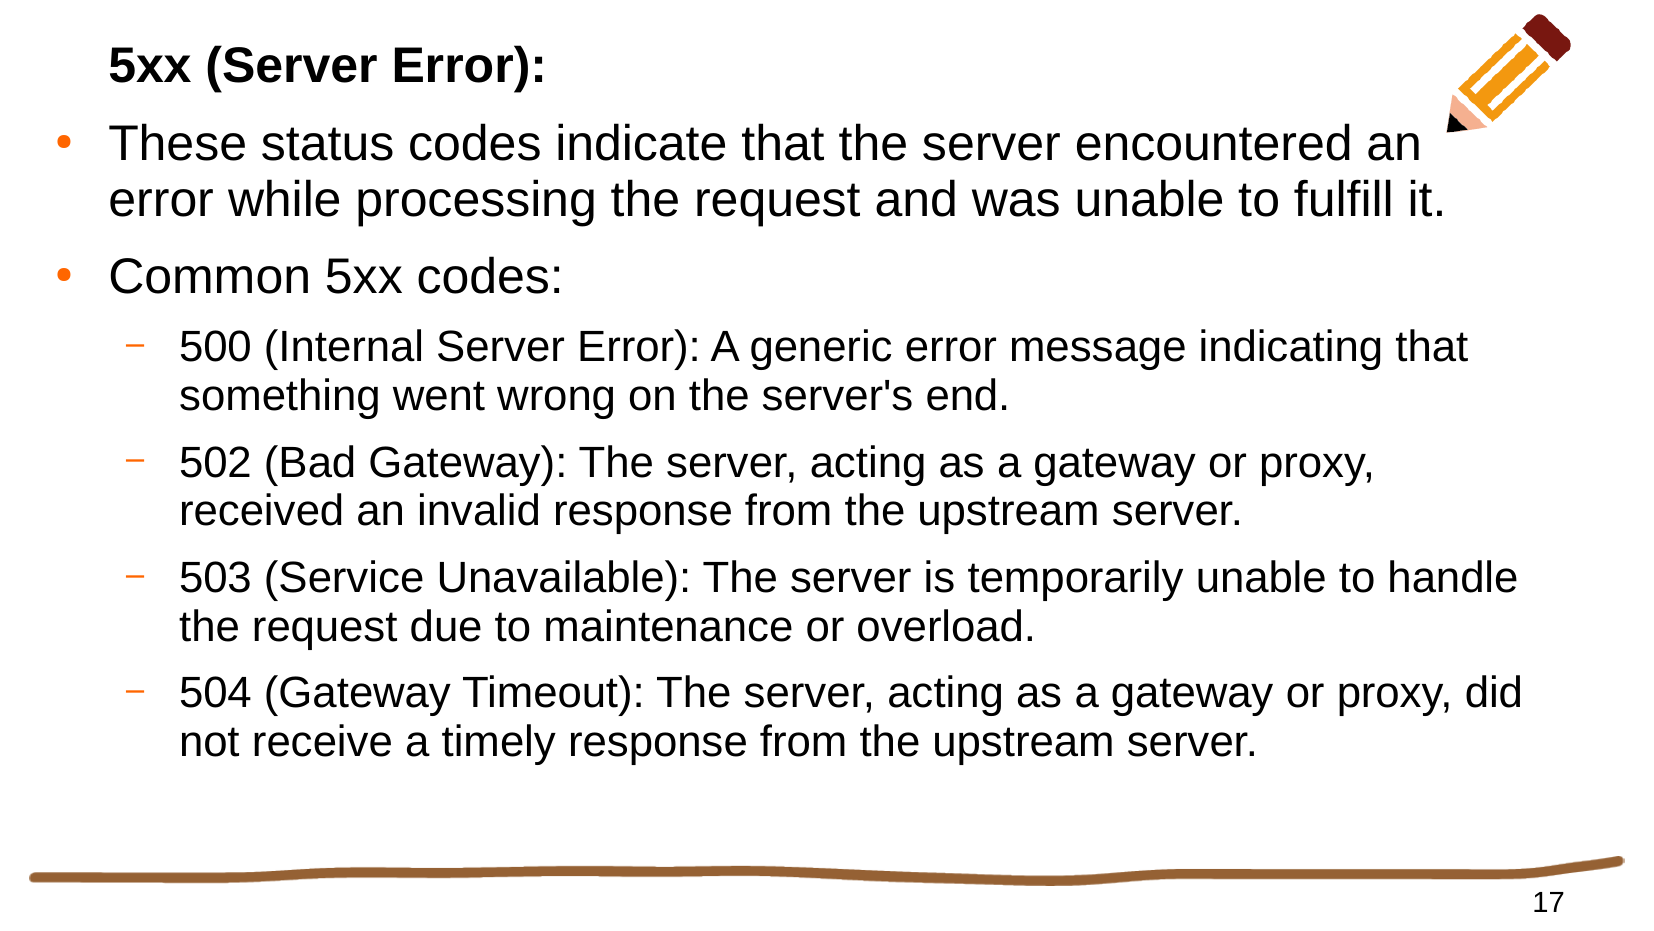

# 5xx (Server Error):
These status codes indicate that the server encountered an error while processing the request and was unable to fulfill it.
Common 5xx codes:
500 (Internal Server Error): A generic error message indicating that something went wrong on the server's end.
502 (Bad Gateway): The server, acting as a gateway or proxy, received an invalid response from the upstream server.
503 (Service Unavailable): The server is temporarily unable to handle the request due to maintenance or overload.
504 (Gateway Timeout): The server, acting as a gateway or proxy, did not receive a timely response from the upstream server.
17